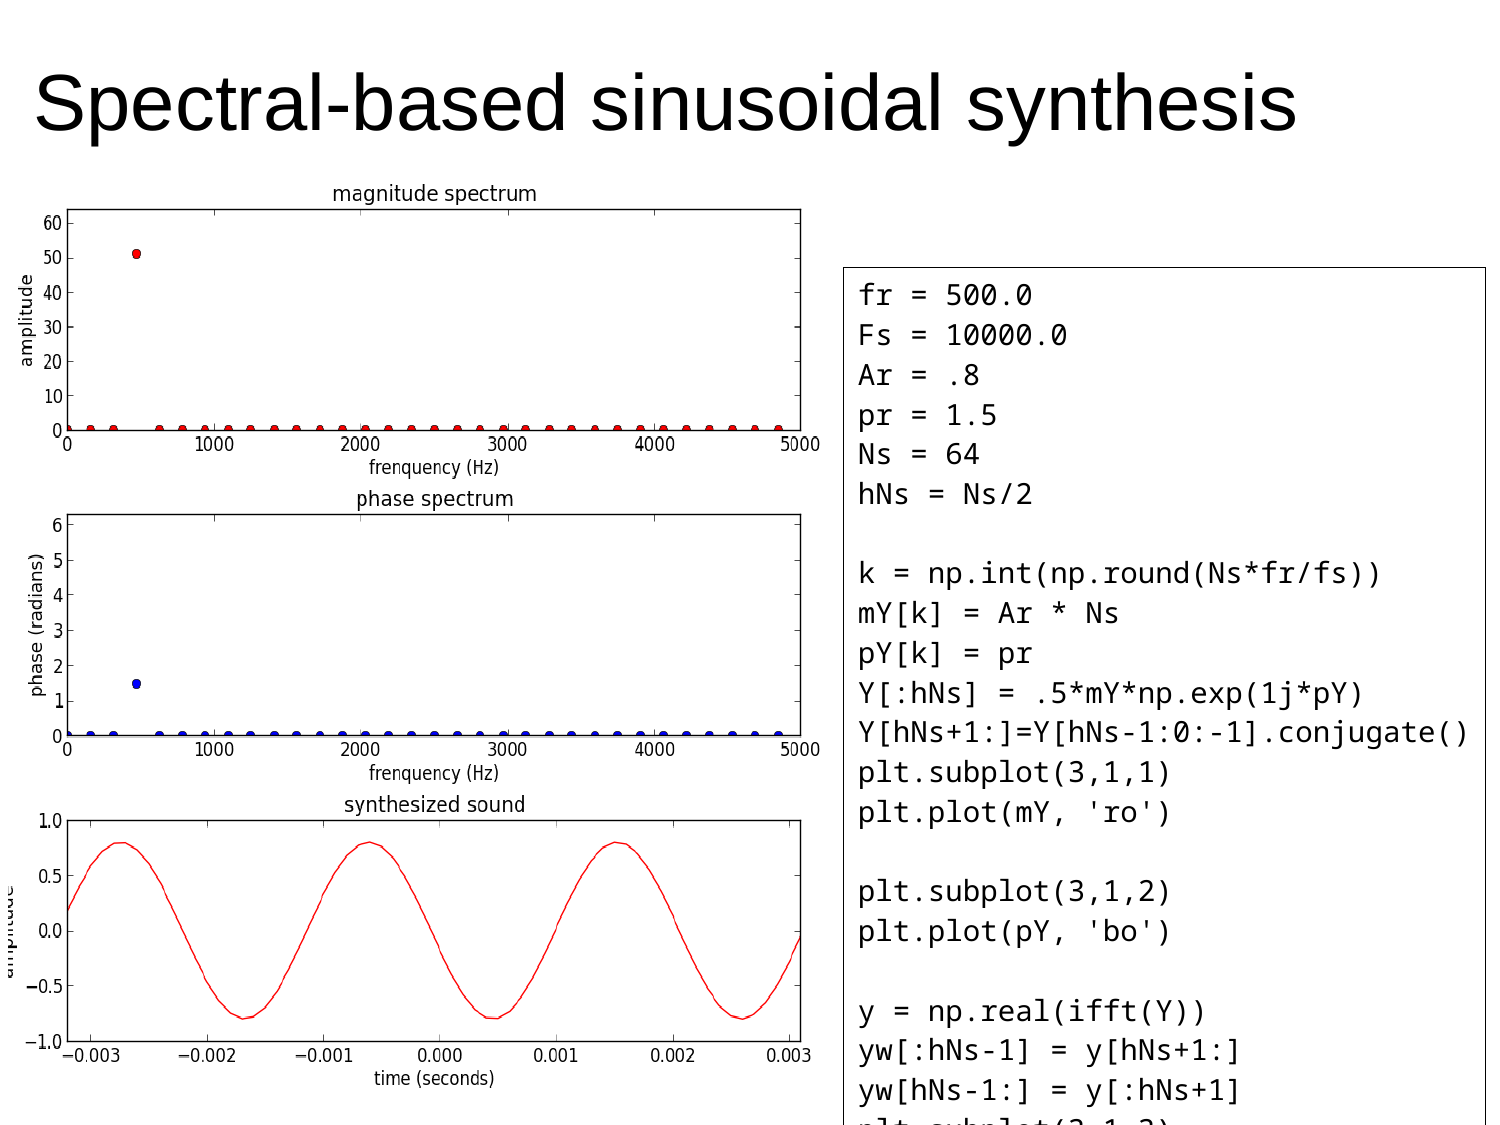

# Spectral-based sinusoidal synthesis
fr = 500.0
Fs = 10000.0
Ar = .8
pr = 1.5
Ns = 64
hNs = Ns/2
k = np.int(np.round(Ns*fr/fs))
mY[k] = Ar * Ns
pY[k] = pr
Y[:hNs] = .5*mY*np.exp(1j*pY)
Y[hNs+1:]=Y[hNs-1:0:-1].conjugate()
plt.subplot(3,1,1)
plt.plot(mY, 'ro')
plt.subplot(3,1,2)
plt.plot(pY, 'bo')
y = np.real(ifft(Y))
yw[:hNs-1] = y[hNs+1:]
yw[hNs-1:] = y[:hNs+1]
plt.subplot(3,1,3)
plt.plot(yw, 'r')